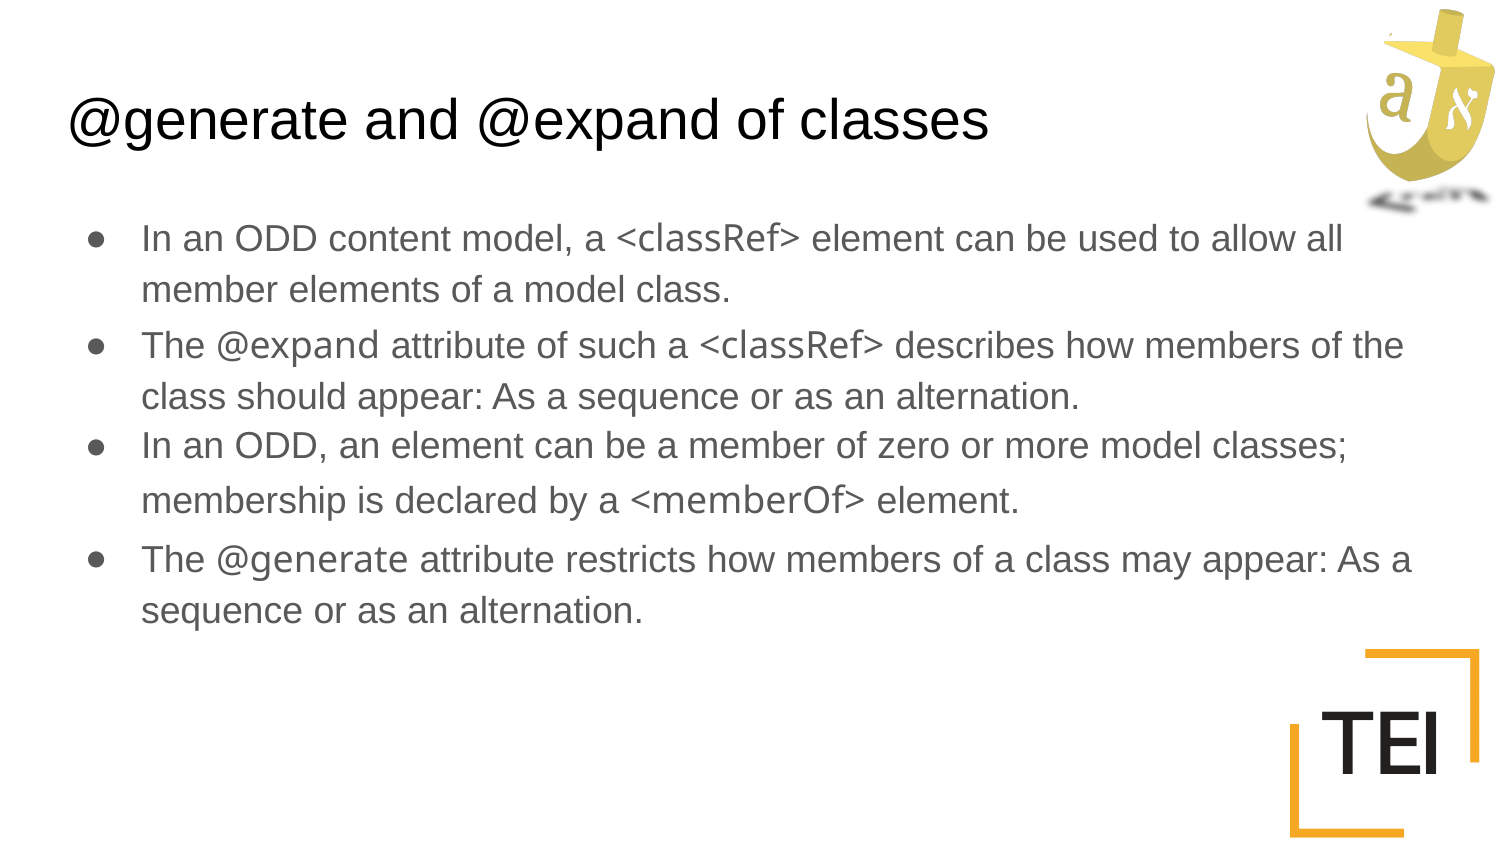

# @generate and @expand of classes
In an ODD content model, a <classRef> element can be used to allow all member elements of a model class.
The @expand attribute of such a <classRef> describes how members of the class should appear: As a sequence or as an alternation.
In an ODD, an element can be a member of zero or more model classes; membership is declared by a <memberOf> element.
The @generate attribute restricts how members of a class may appear: As a sequence or as an alternation.